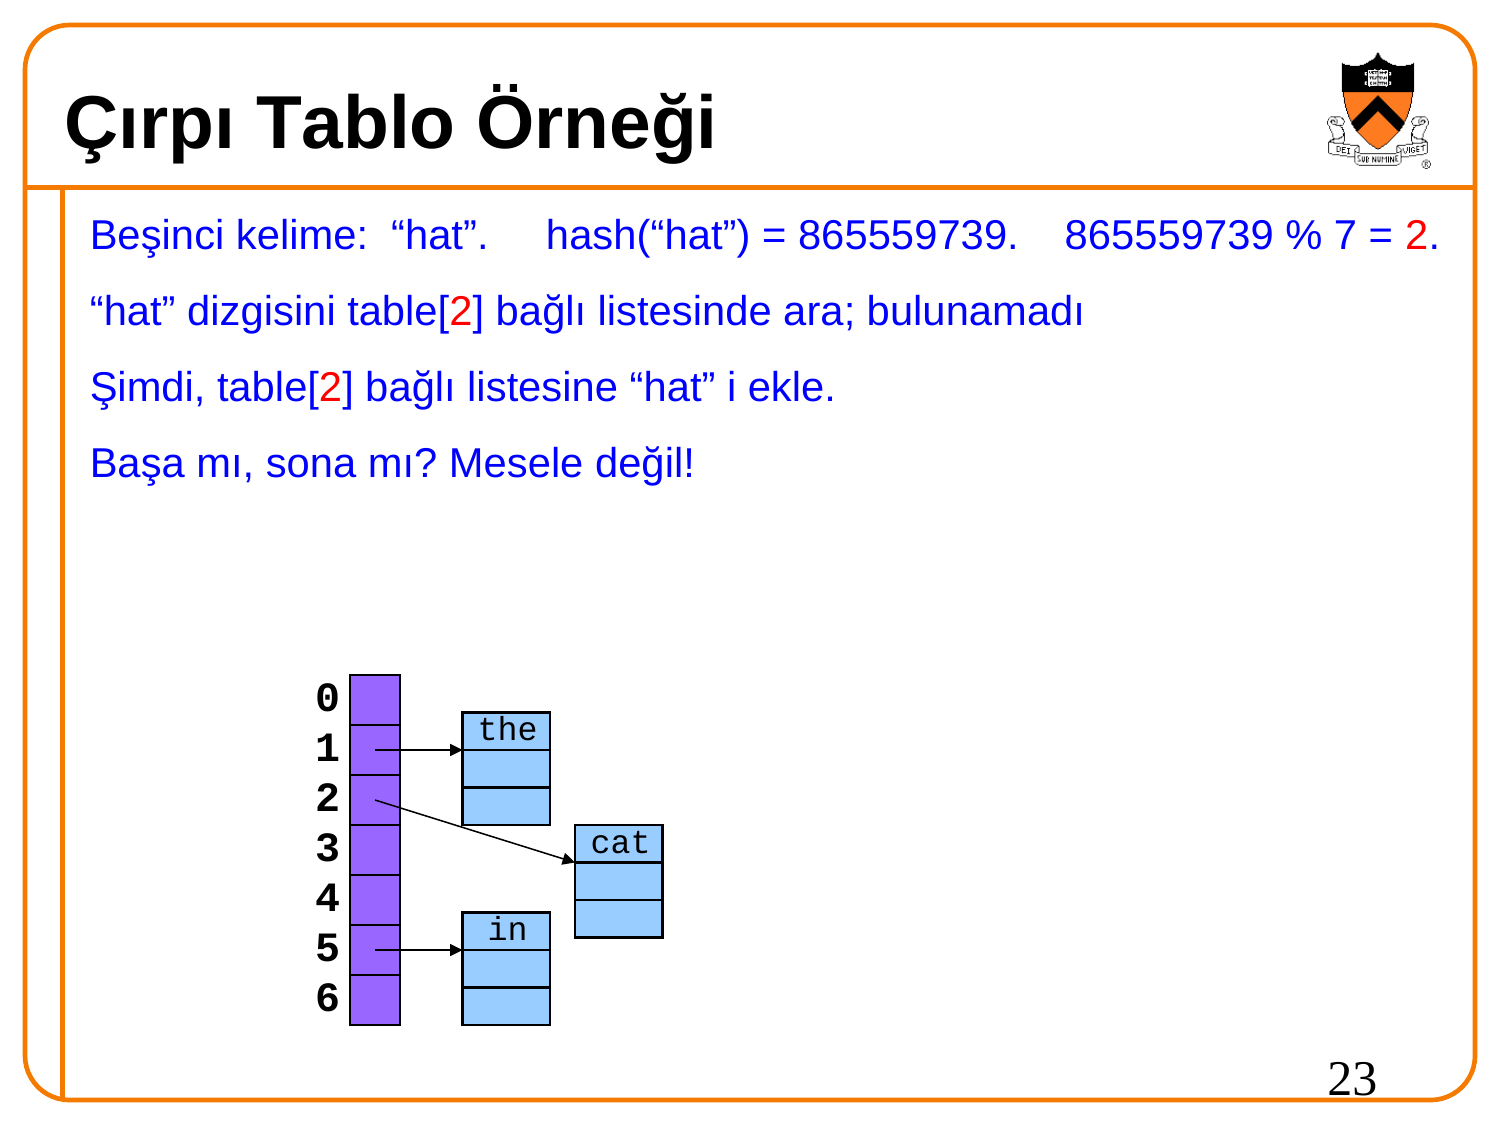

Çırpı Tablo Örneği
# Beşinci kelime: “hat”. hash(“hat”) = 865559739. 865559739 % 7 = 2.
“hat” dizgisini table[2] bağlı listesinde ara; bulunamadı
Şimdi, table[2] bağlı listesine “hat” i ekle.
Başa mı, sona mı? Mesele değil!
0
1
2
3
4
5
6
the
cat
in
23